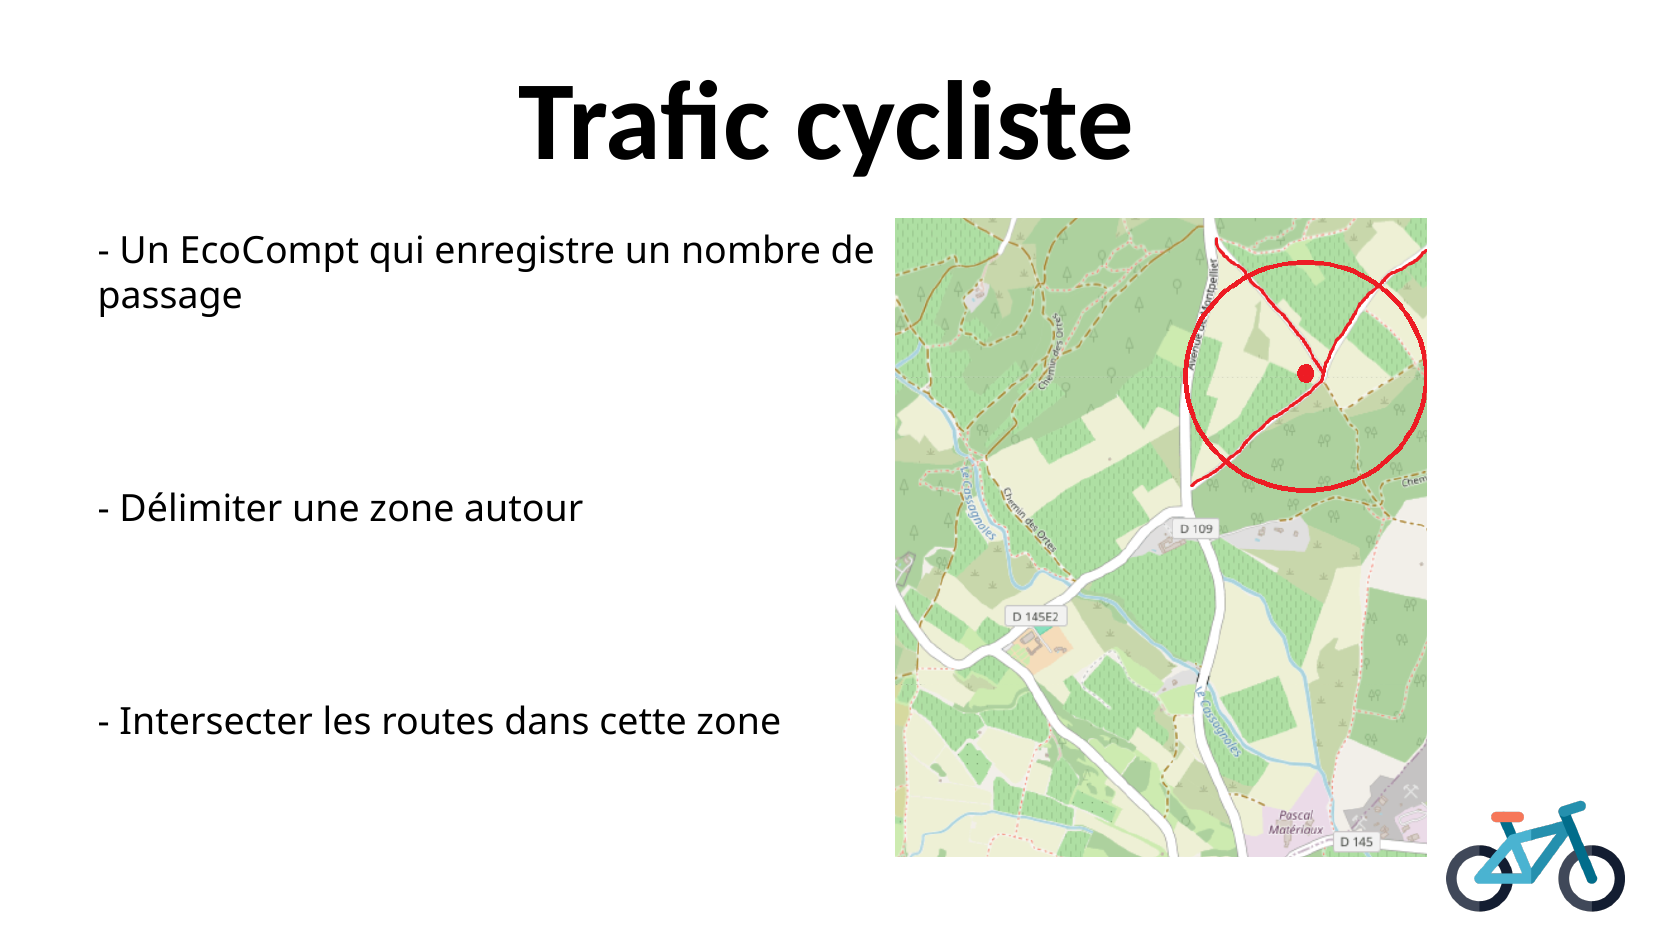

# Trafic cycliste
- Un EcoCompt qui enregistre un nombre de passage
- Délimiter une zone autour
- Intersecter les routes dans cette zone